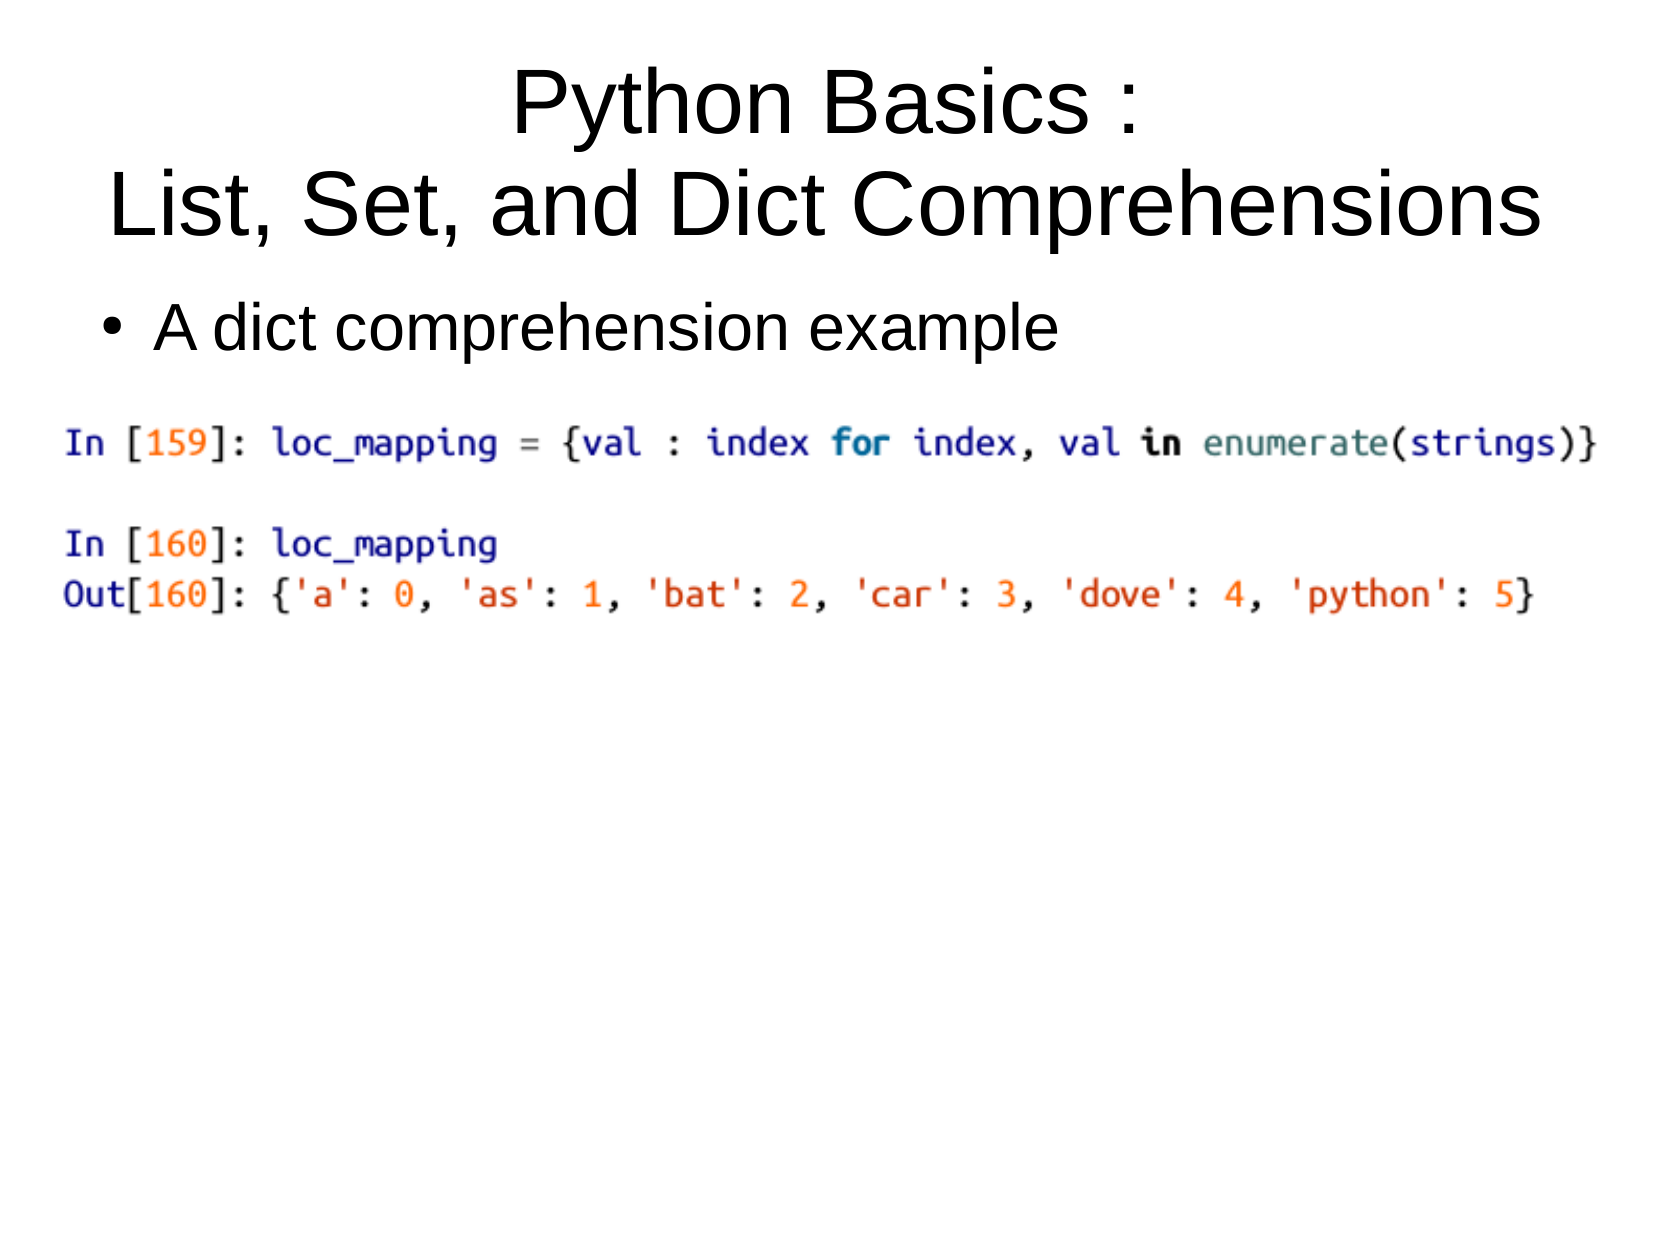

# Python Basics : List, Set, and Dict Comprehensions
A dict comprehension example